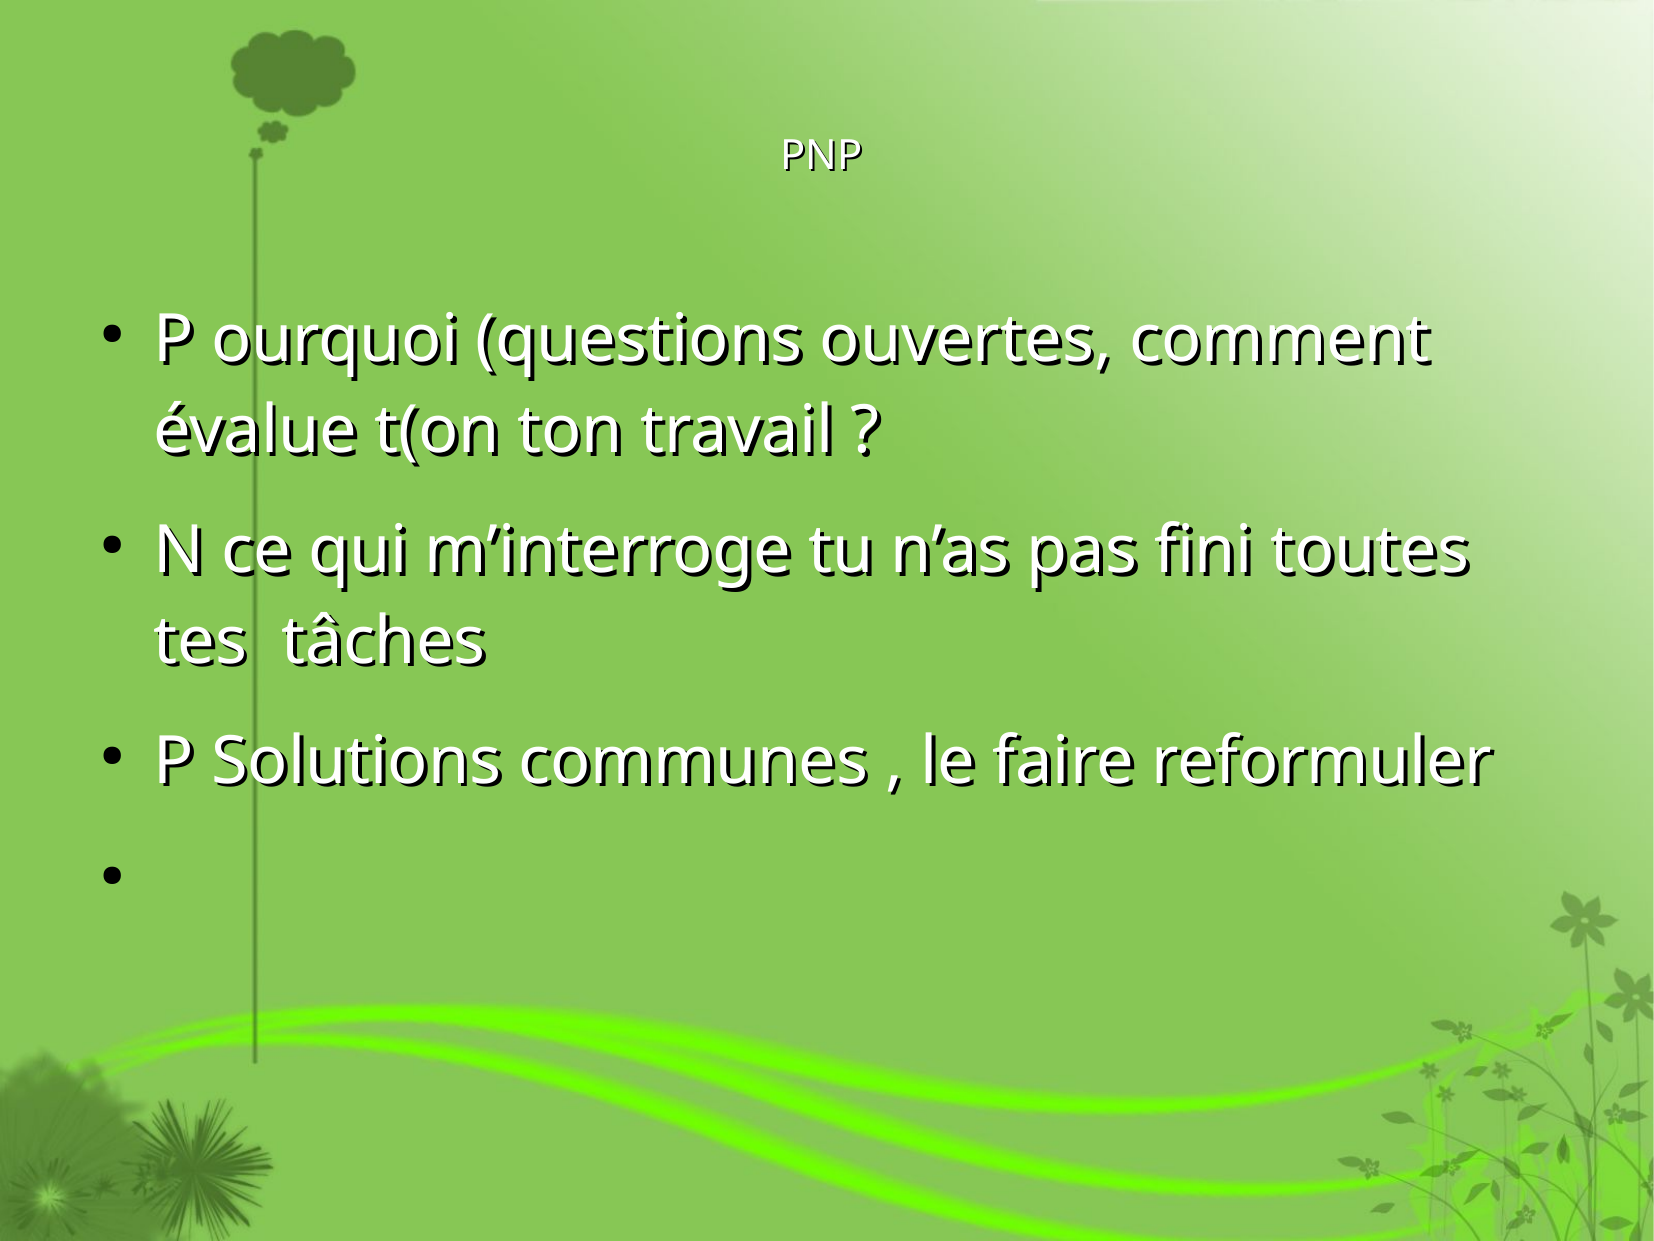

# PNP
P ourquoi (questions ouvertes, comment évalue t(on ton travail ?
N ce qui m’interroge tu n’as pas fini toutes tes tâches
P Solutions communes , le faire reformuler